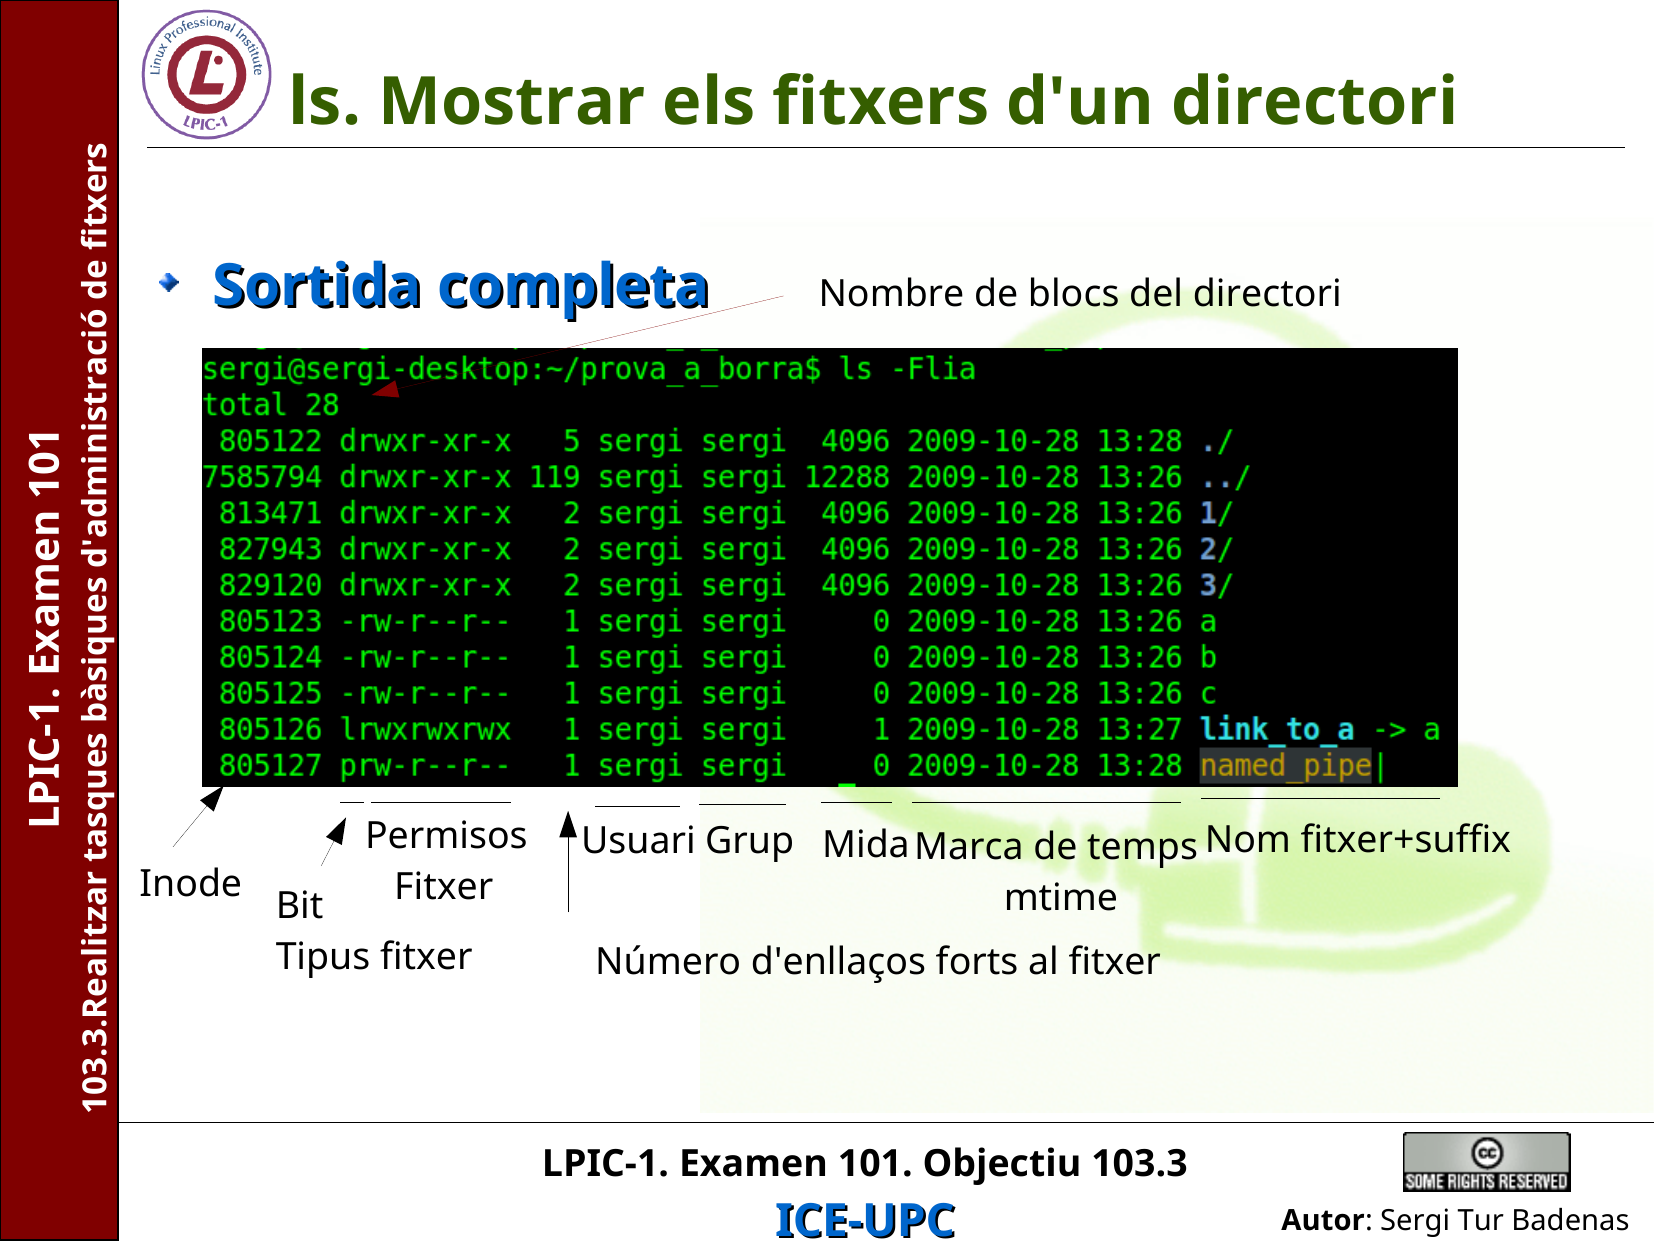

# ls. Mostrar els fitxers d'un directori
Sortida completa
Nombre de blocs del directori
Permisos
 Fitxer
Nom fitxer+suffix
Usuari
Grup
Mida
Marca de temps
mtime
Inode
Bit
Tipus fitxer
Número d'enllaços forts al fitxer